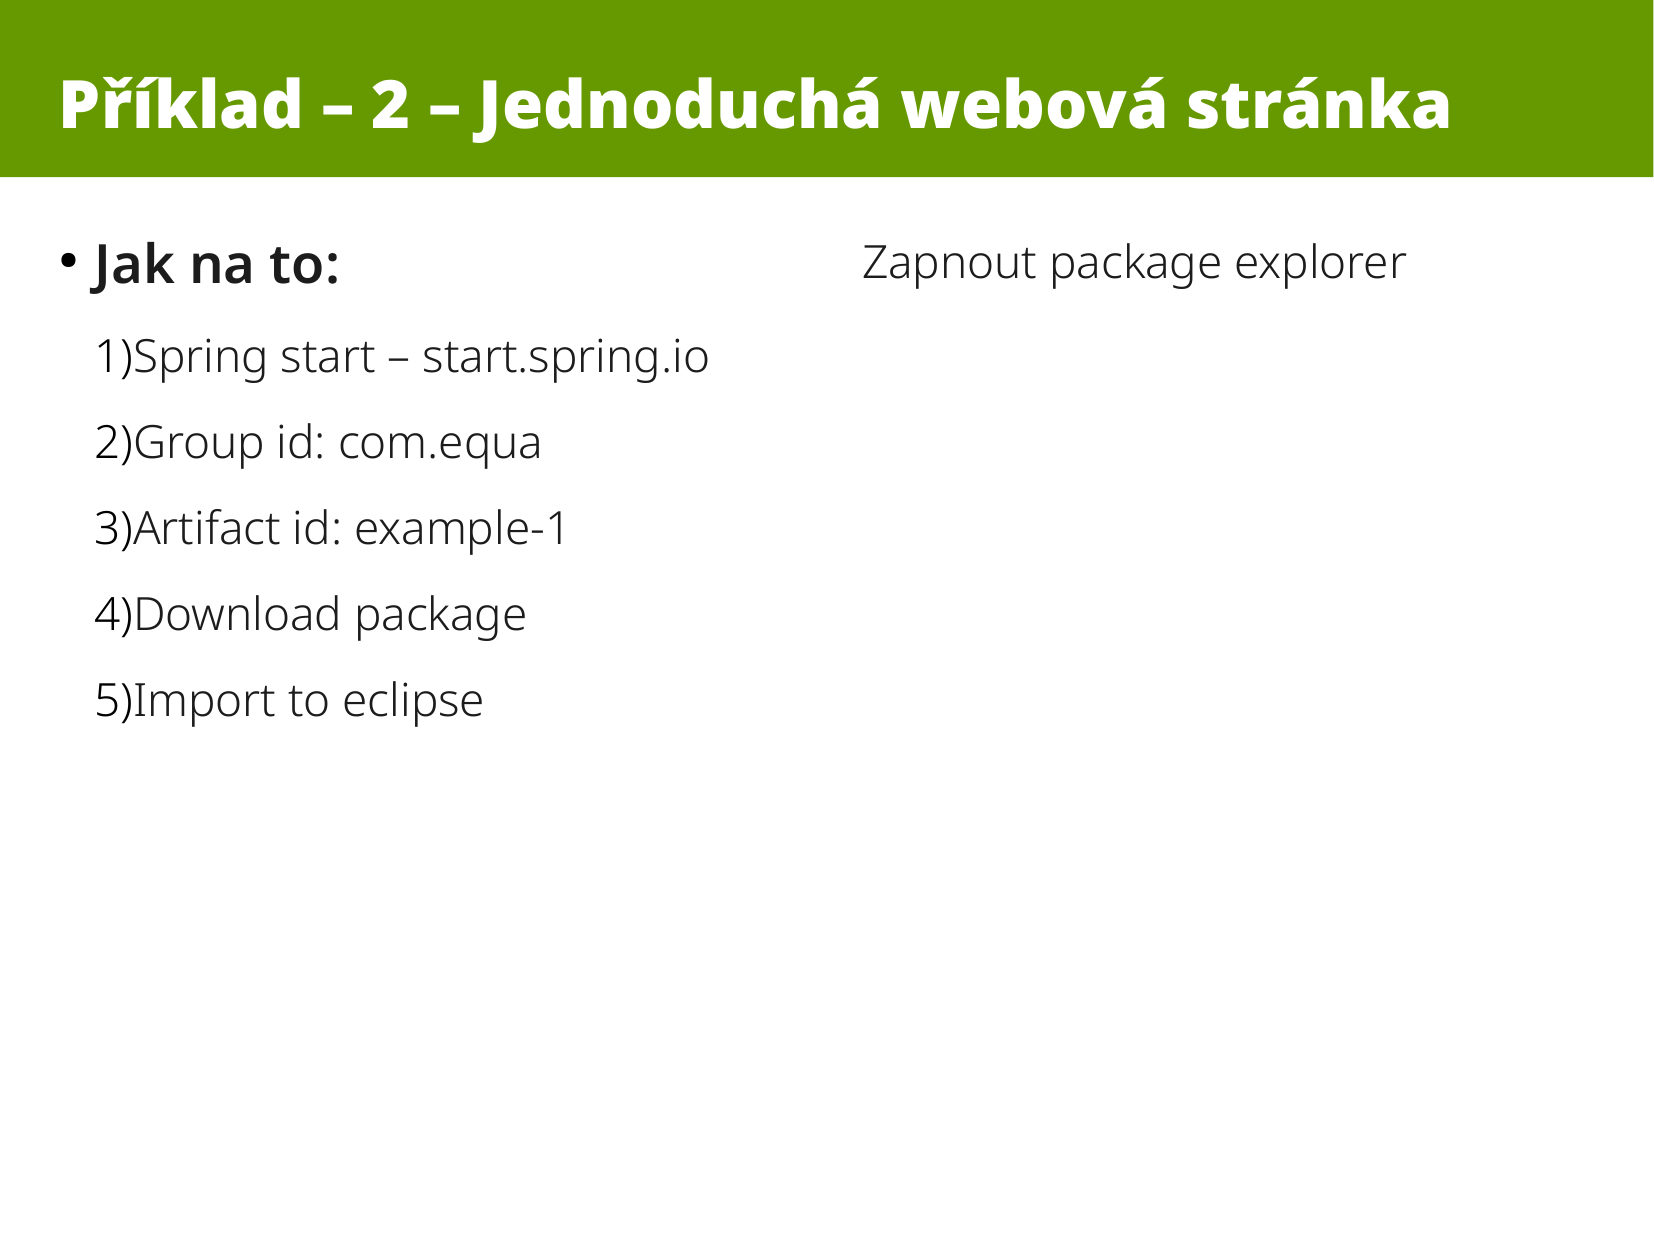

# Příklad – 2 – Jednoduchá webová stránka
Jak na to:
Spring start – start.spring.io
Group id: com.equa
Artifact id: example-1
Download package
Import to eclipse
Zapnout package explorer